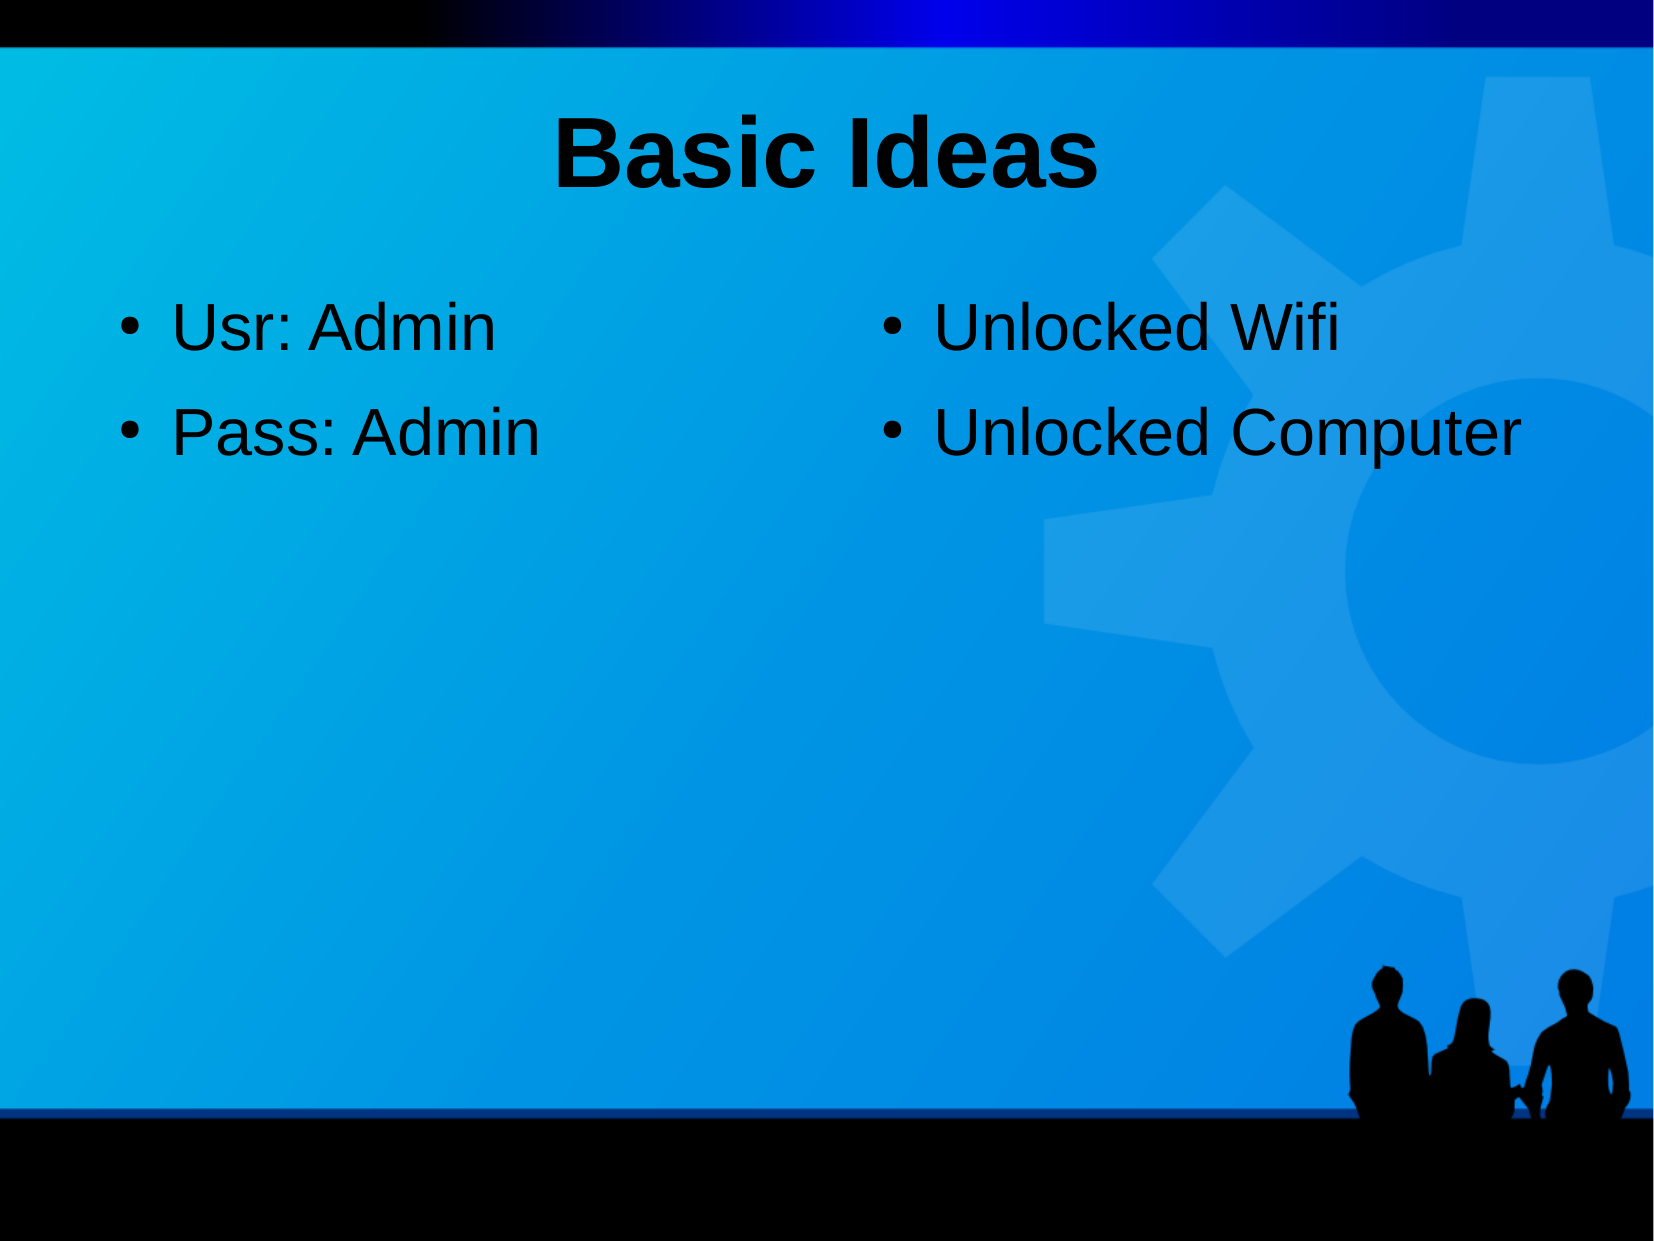

# Basic Ideas
Usr: Admin
Pass: Admin
Unlocked Wifi
Unlocked Computer